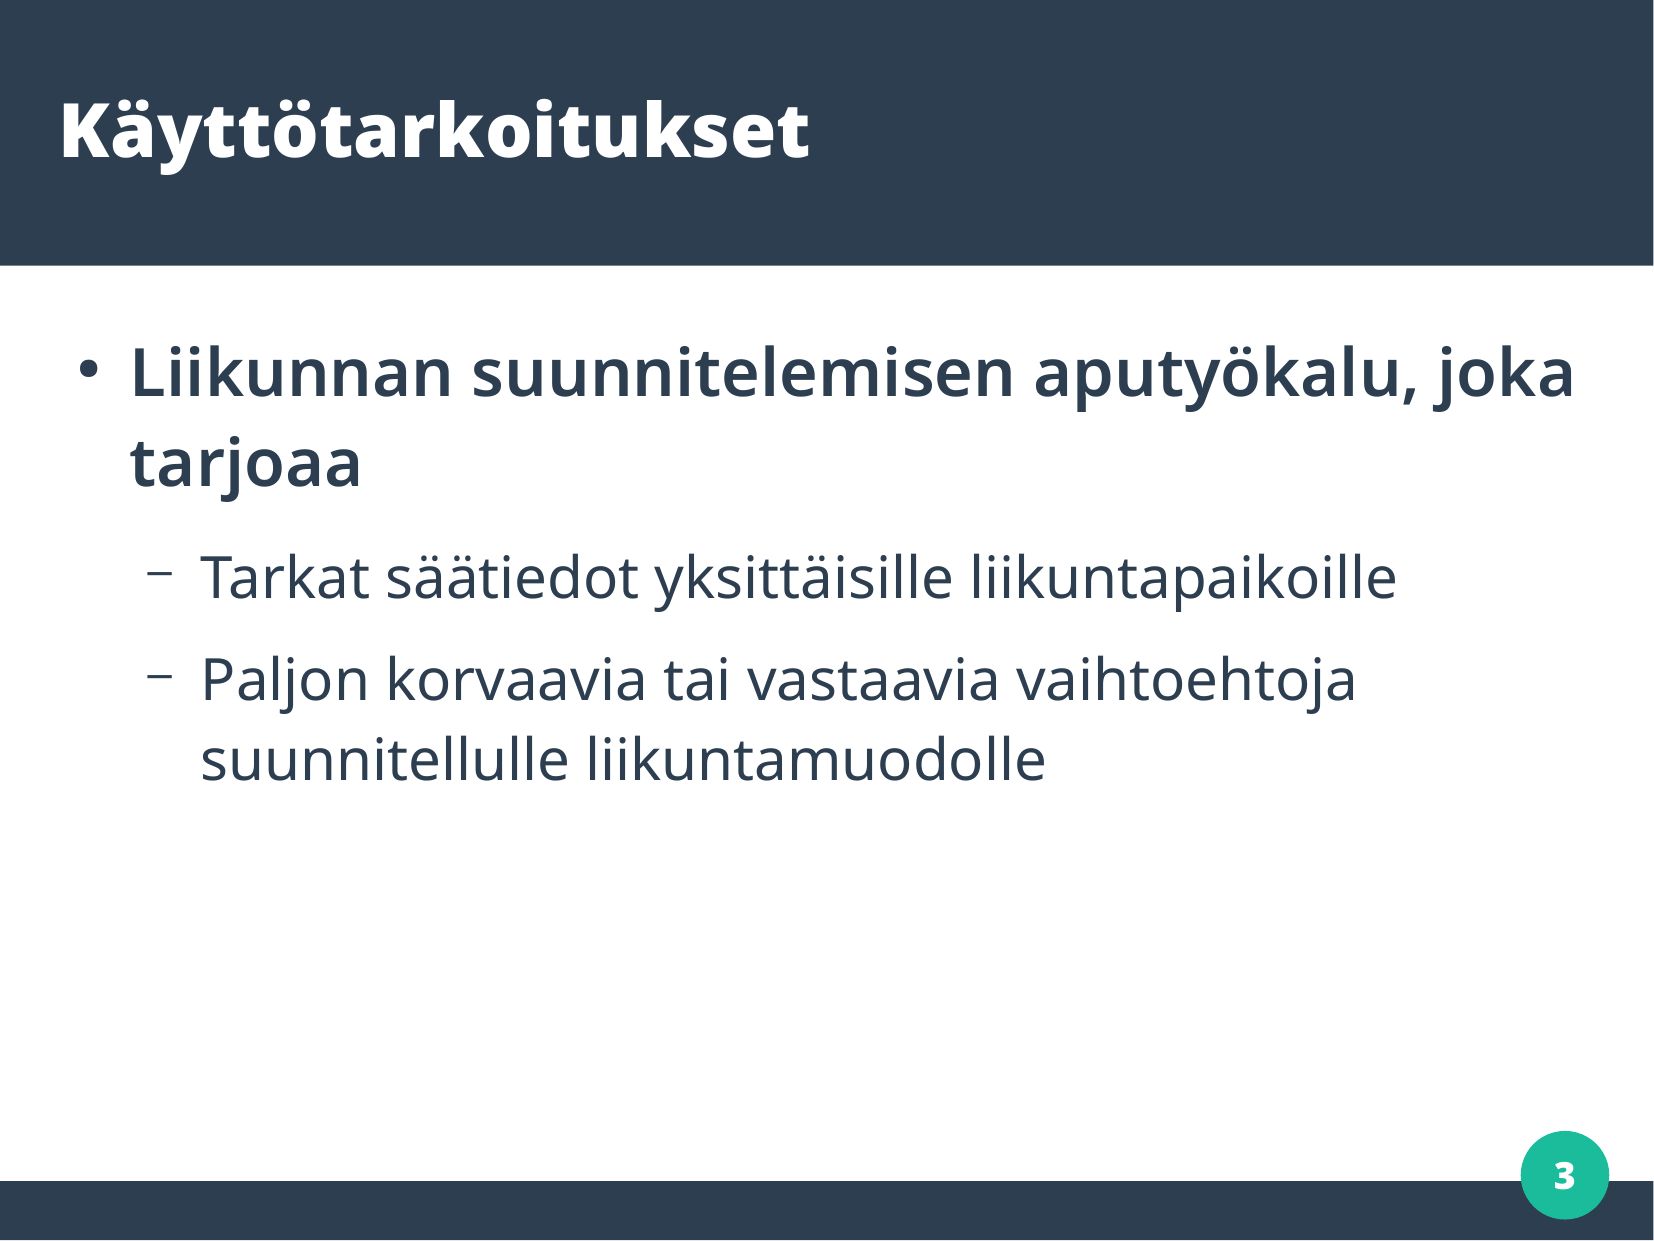

# Käyttötarkoitukset
Liikunnan suunnitelemisen aputyökalu, joka tarjoaa
Tarkat säätiedot yksittäisille liikuntapaikoille
Paljon korvaavia tai vastaavia vaihtoehtoja suunnitellulle liikuntamuodolle
3